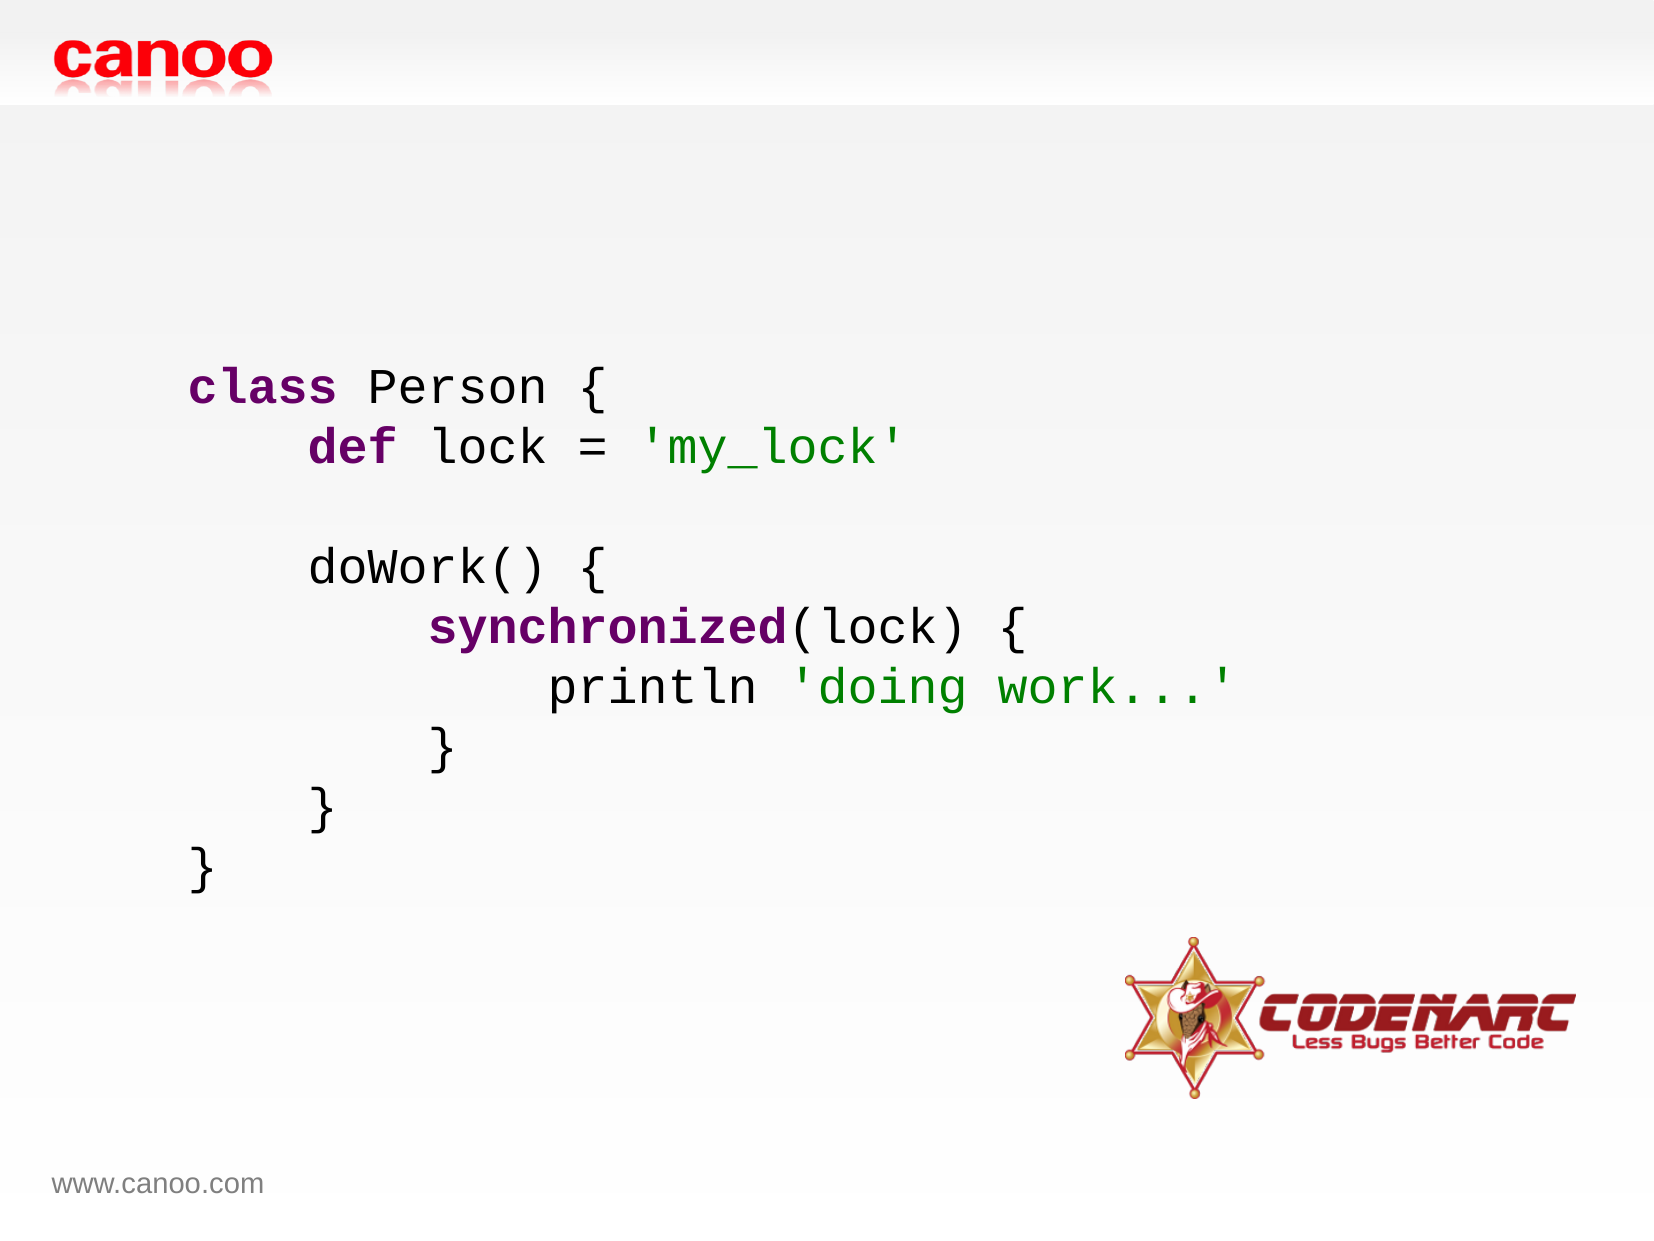

class Person {
 def lock = 'my_lock'
 doWork() {
 synchronized(lock) {
 println 'doing work...'
 }
 }
}